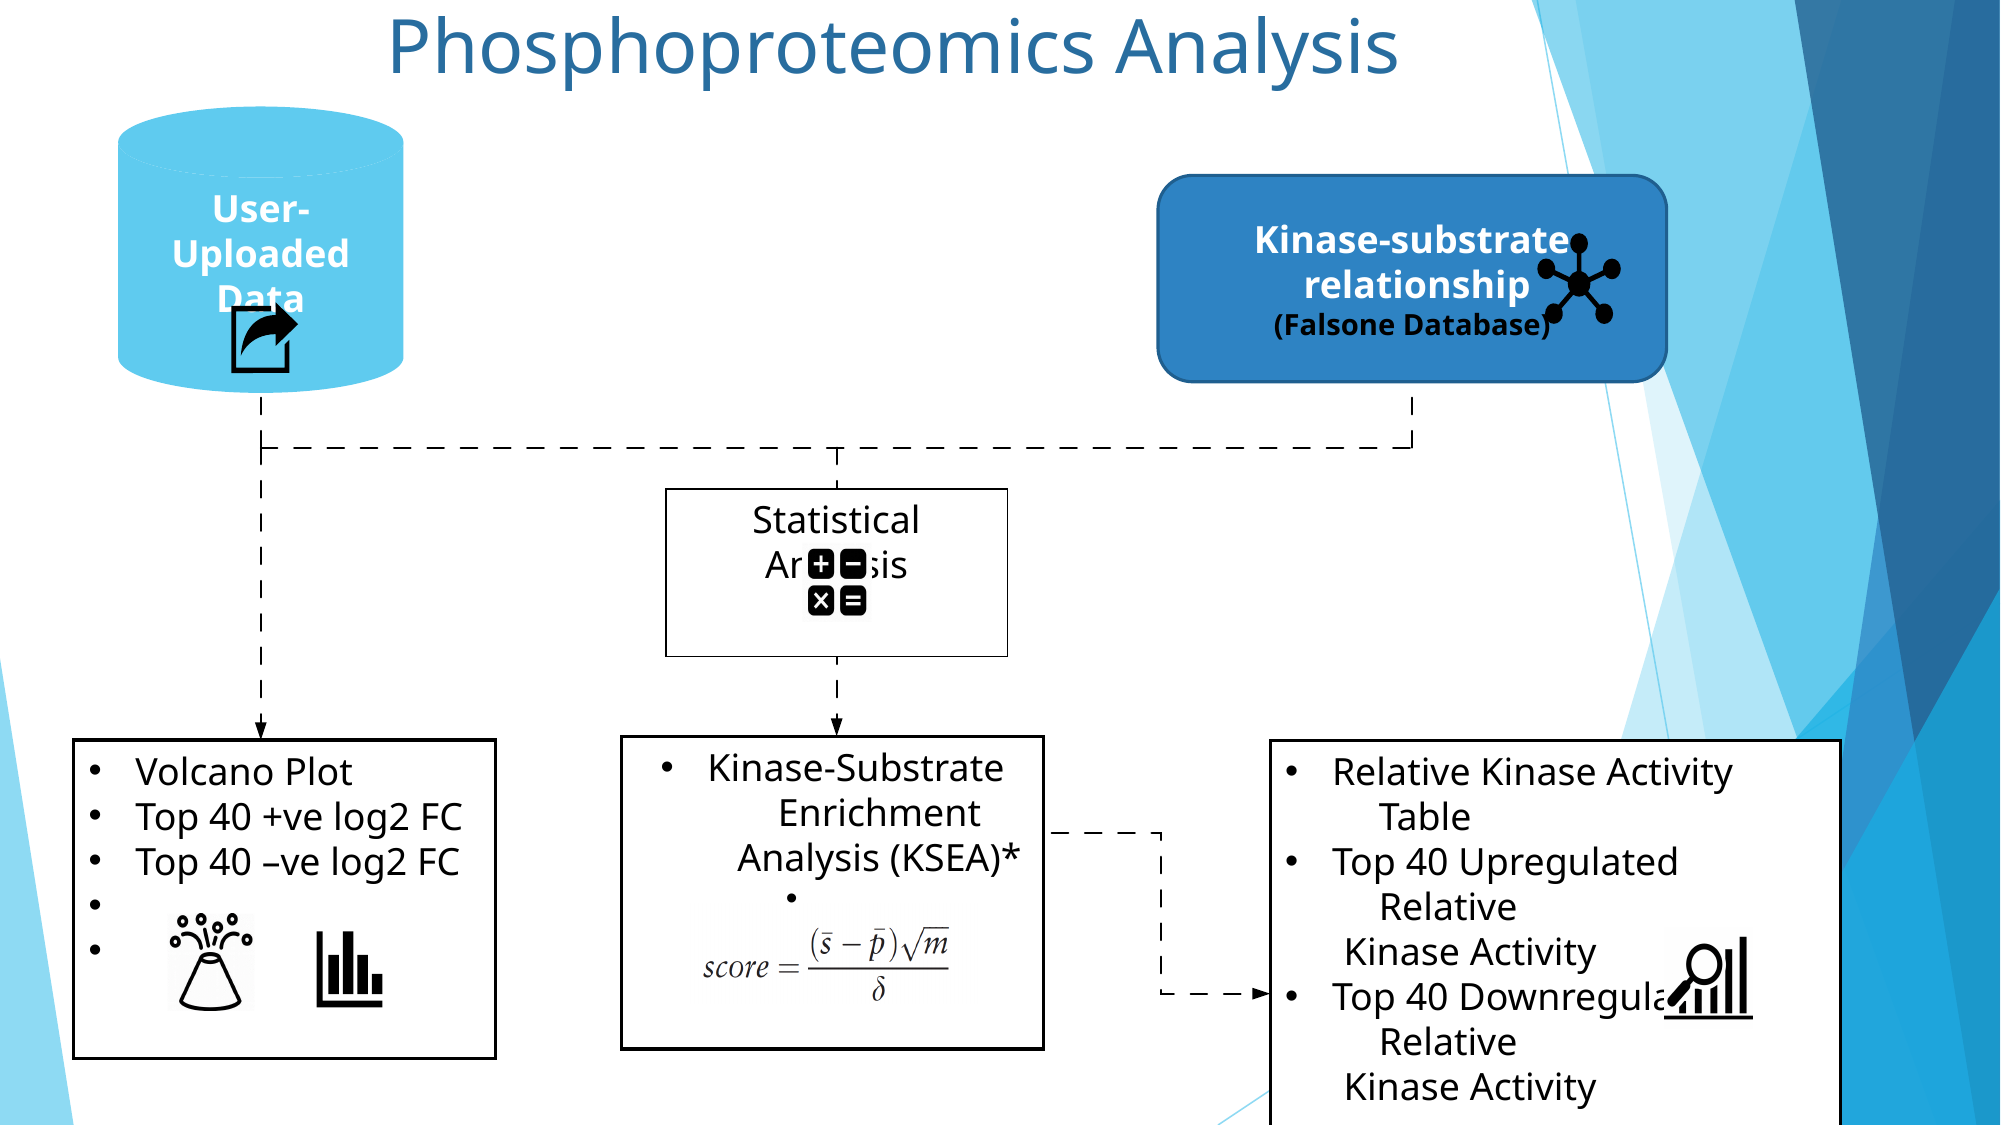

Phosphoproteomics Analysis
User-Uploaded Data
Kinase-substrate
 relationship
(Falsone Database)
Statistical Analysis
Kinase-Substrate Enrichment Analysis (KSEA)*
Volcano Plot
Top 40 +ve log2 FC
Top 40 –ve log2 FC
Relative Kinase Activity Table
Top 40 Upregulated Relative
 Kinase Activity
Top 40 Downregulated Relative
 Kinase Activity